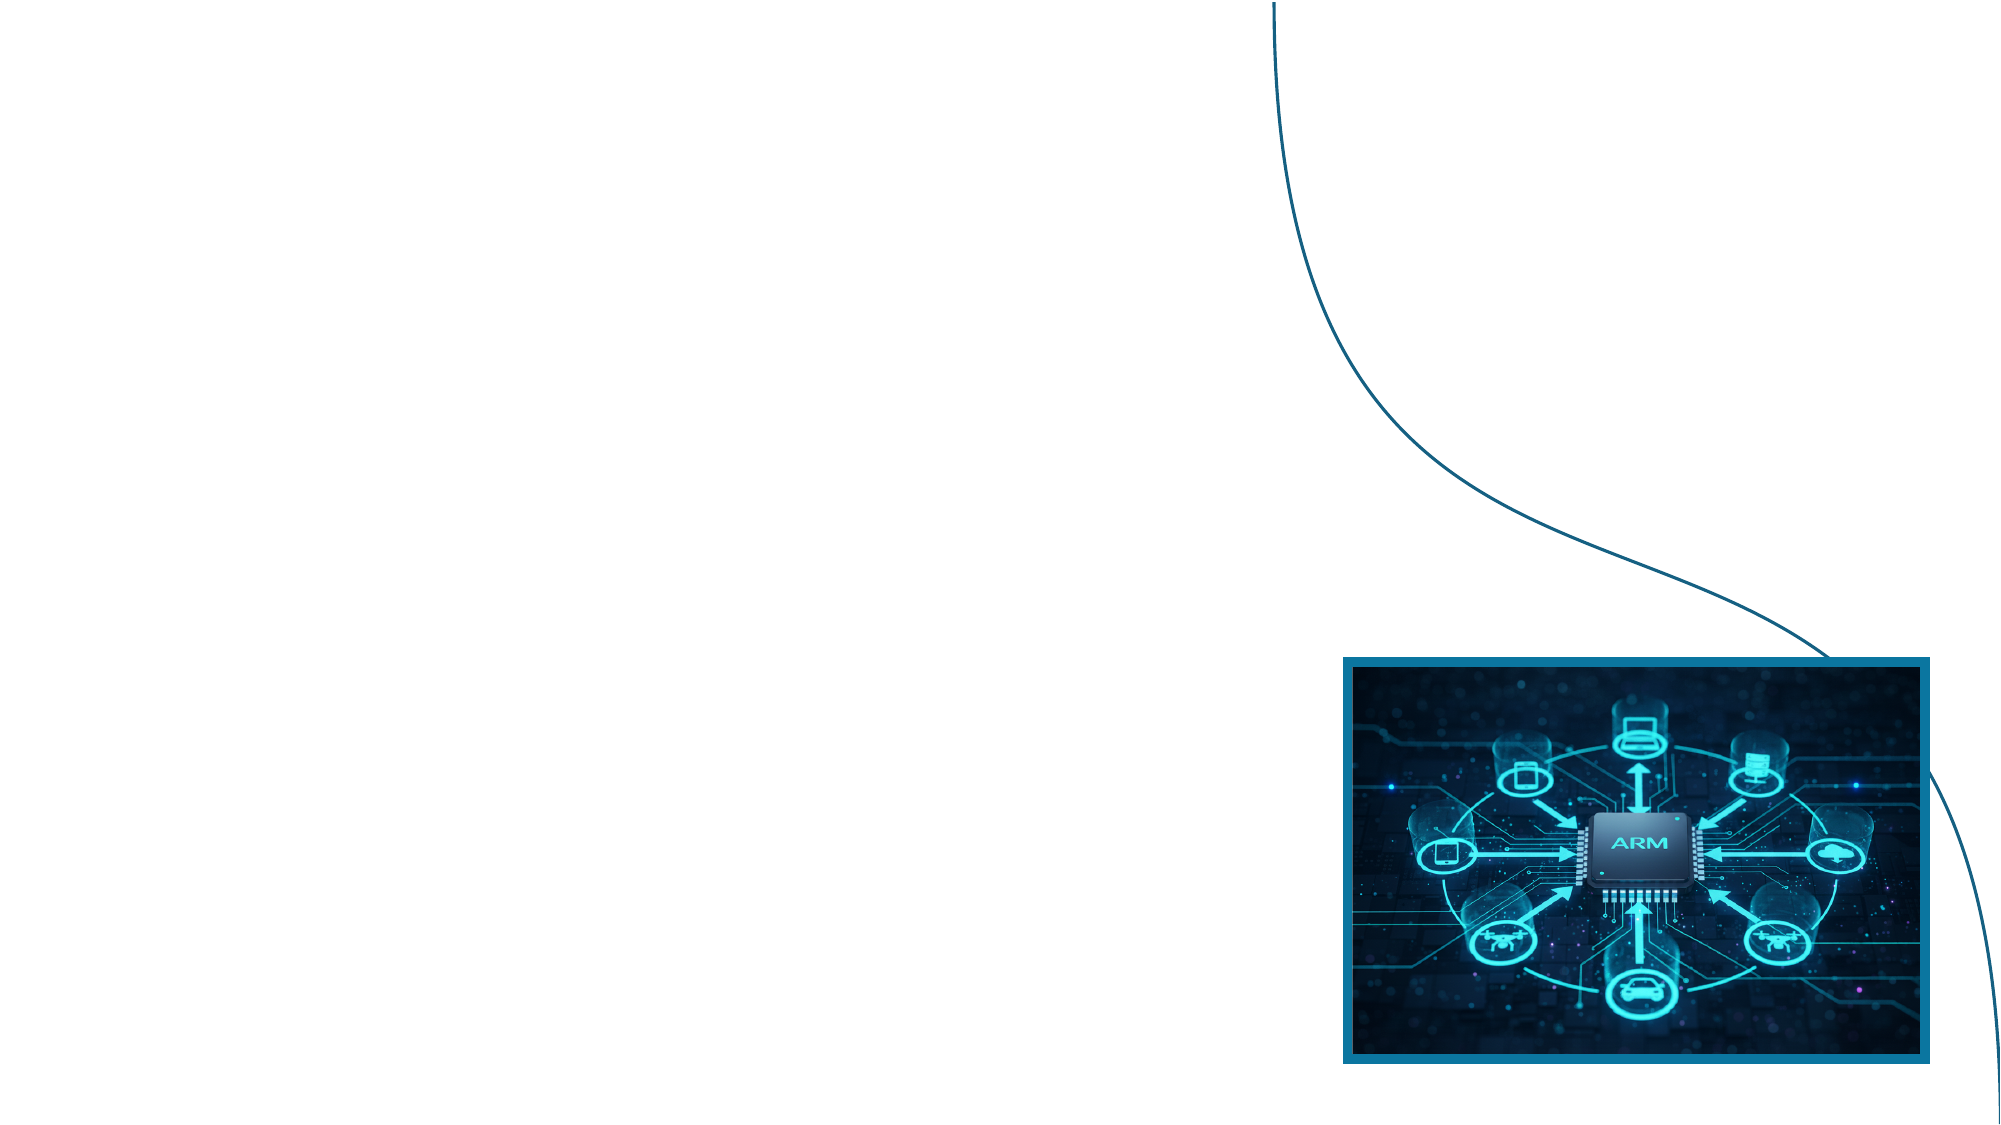

# Funcionamento básico
Processamento simplificado de instruções
Uso de pipeline e paralelismo
Menor gasto de energia e calor
Integração de múltiplos núcleos (SoC)
Alta eficiência por watt consumido